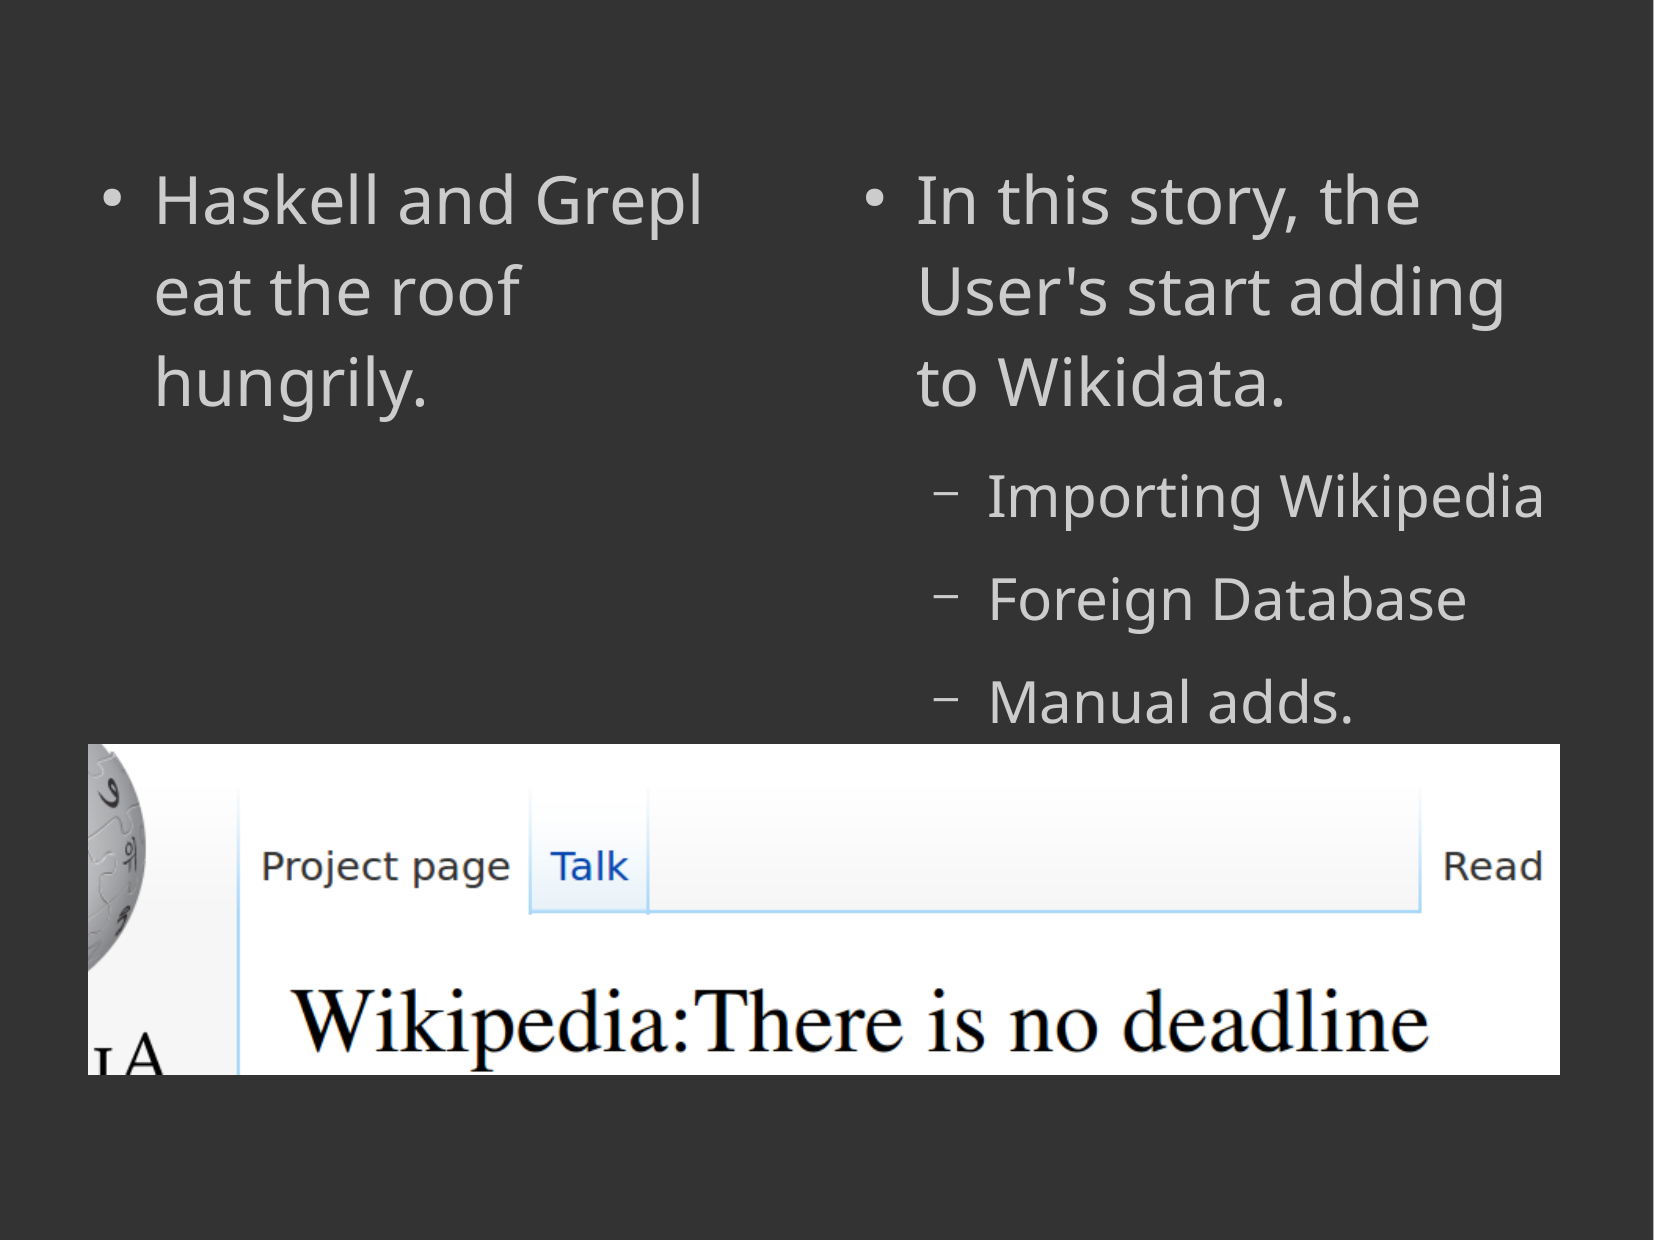

# Haskell and Grepl eat the roof hungrily.
In this story, the User's start adding to Wikidata.
Importing Wikipedia
Foreign Database
Manual adds.